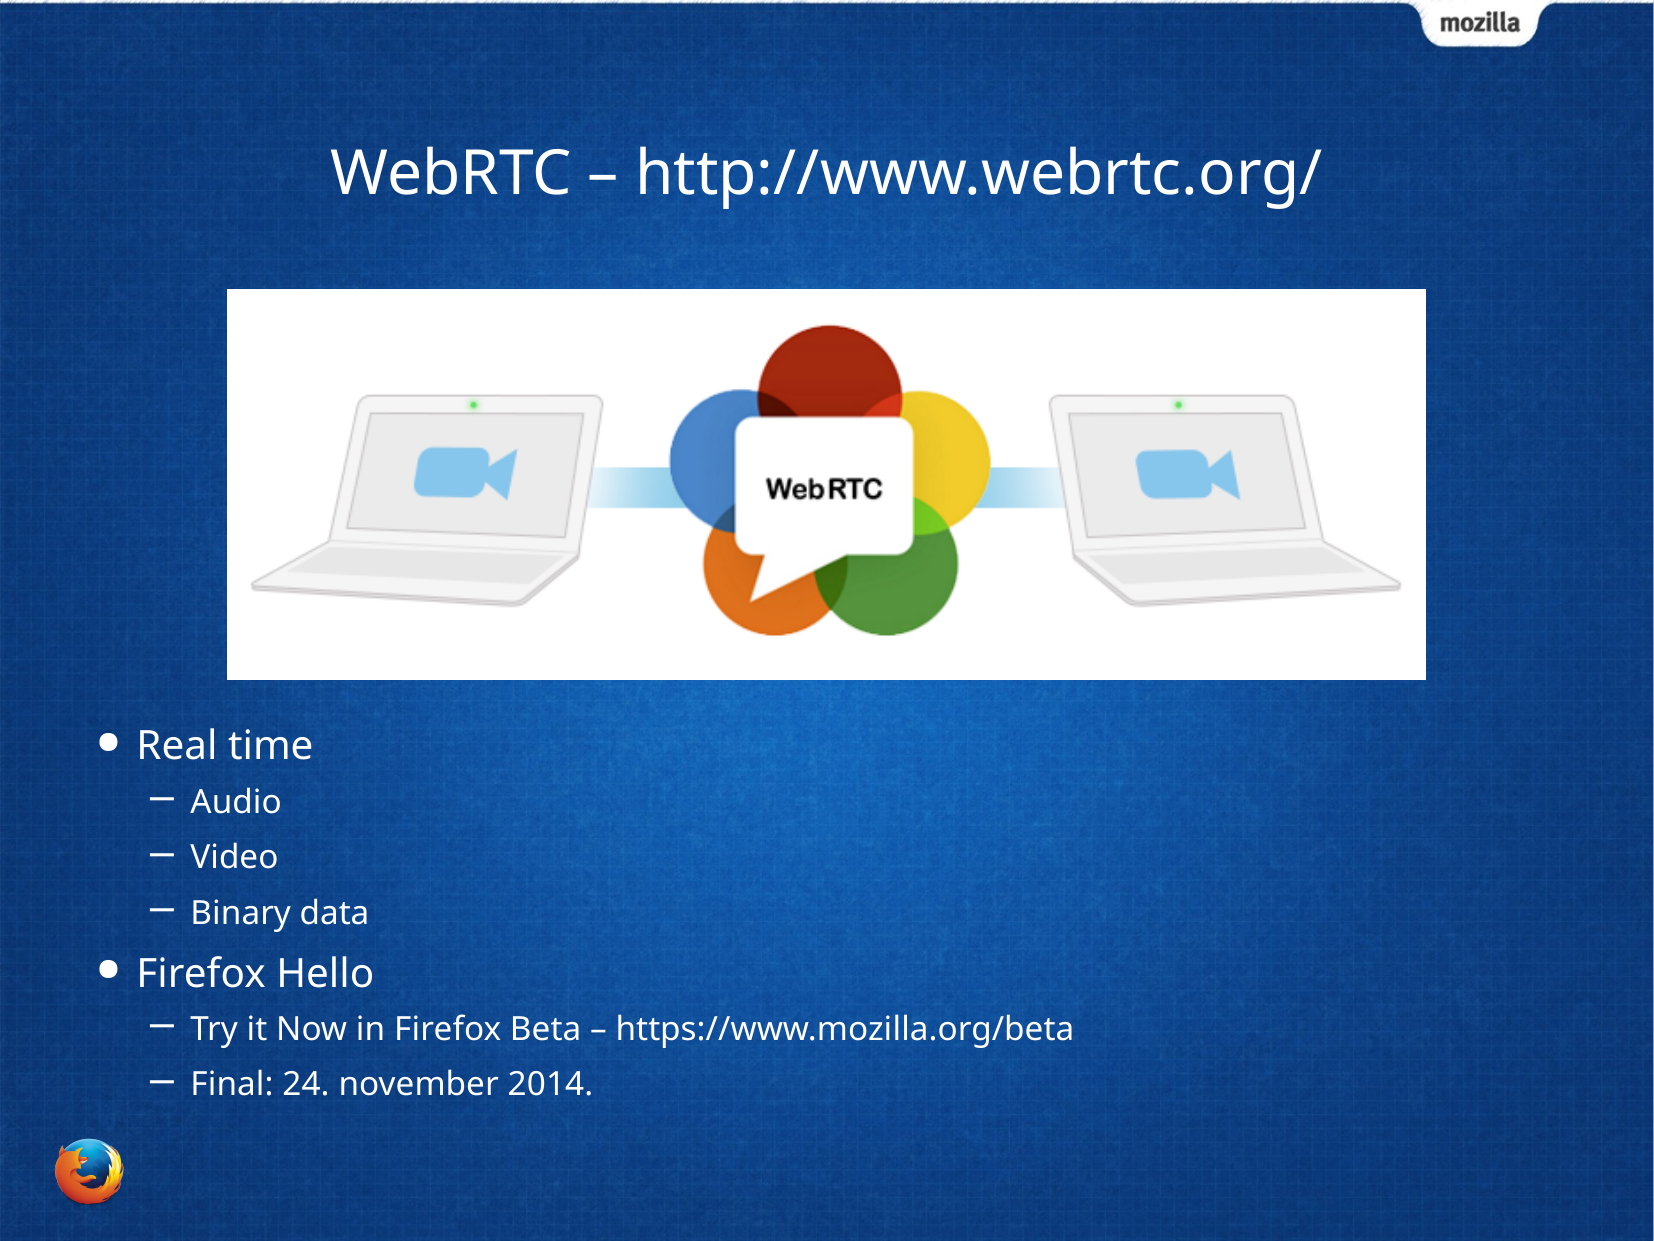

# WebRTC – http://www.webrtc.org/
Real time
Audio
Video
Binary data
Firefox Hello
Try it Now in Firefox Beta – https://www.mozilla.org/beta
Final: 24. november 2014.